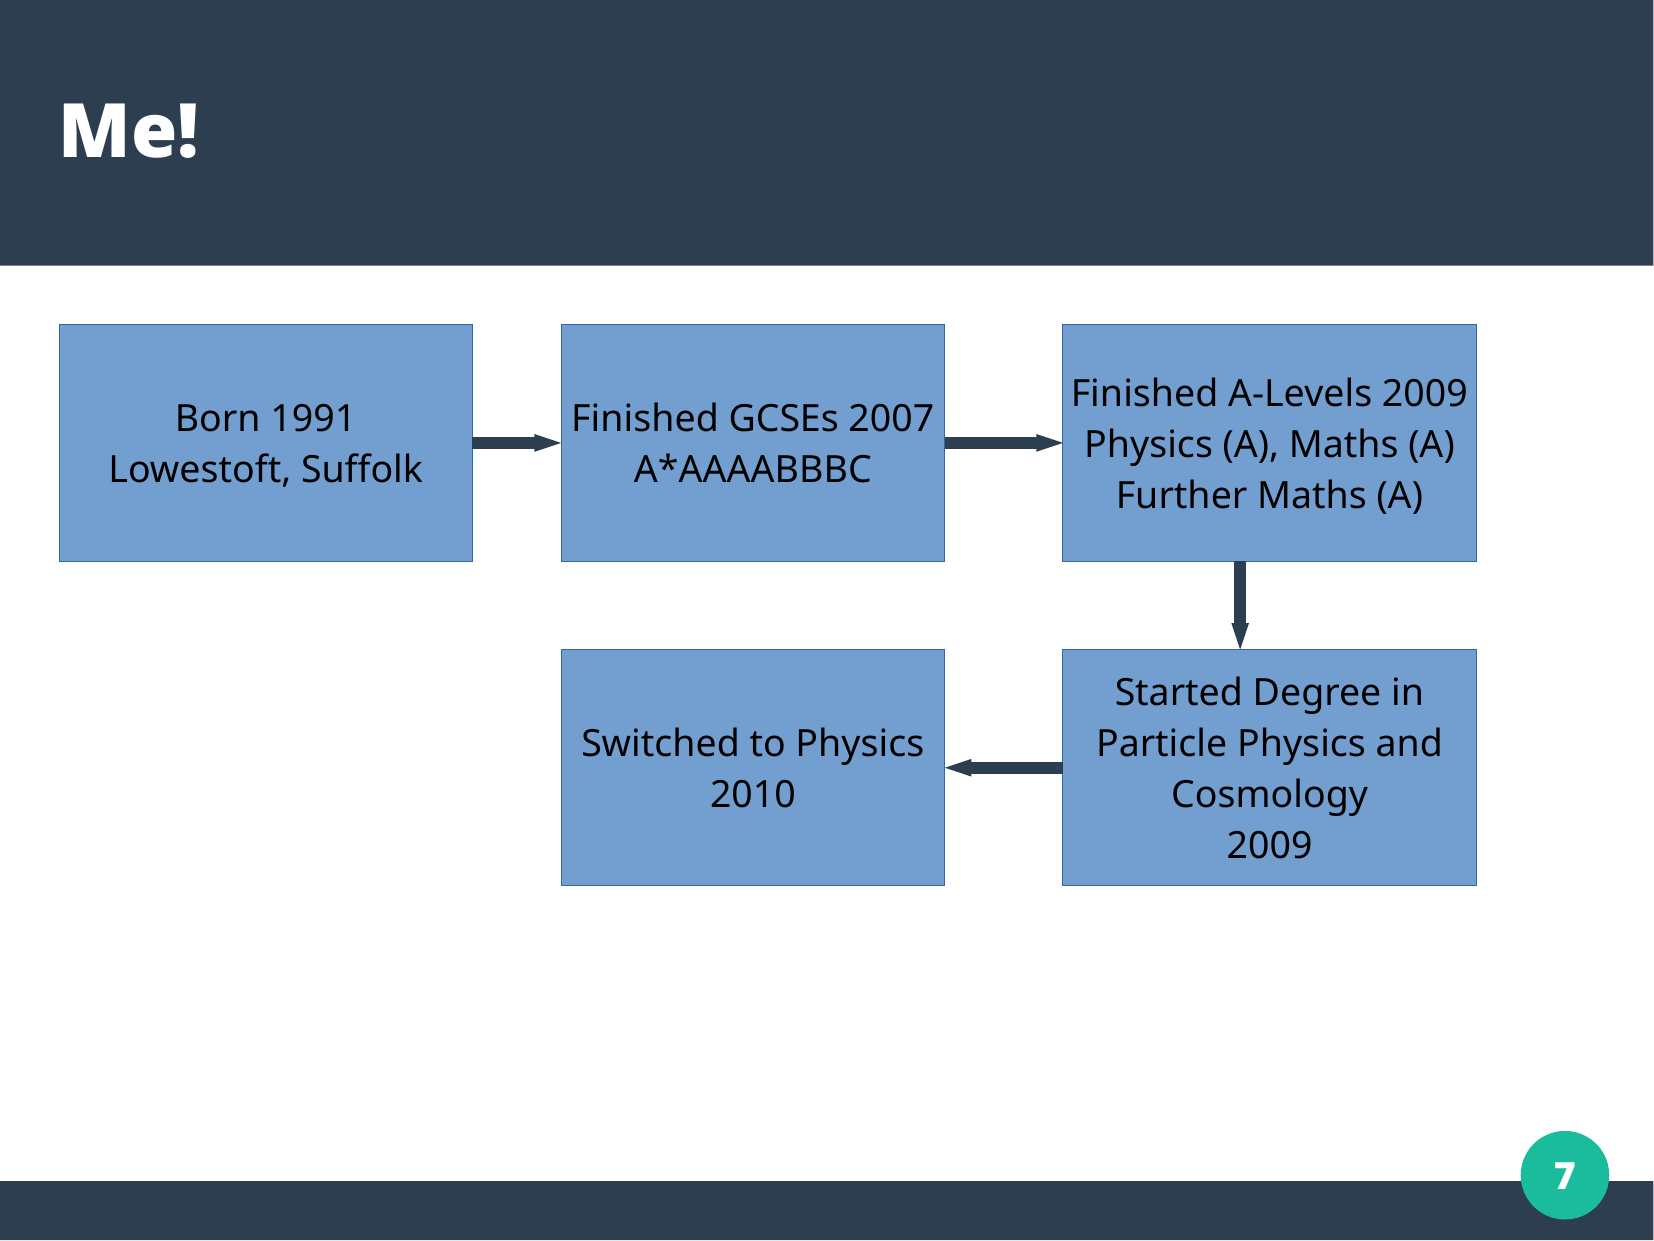

# Me!
Born 1991
Lowestoft, Suffolk
Finished GCSEs 2007
A*AAAABBBC
Finished A-Levels 2009
Physics (A), Maths (A)
Further Maths (A)
Switched to Physics
2010
Started Degree in
Particle Physics and
Cosmology
2009
7